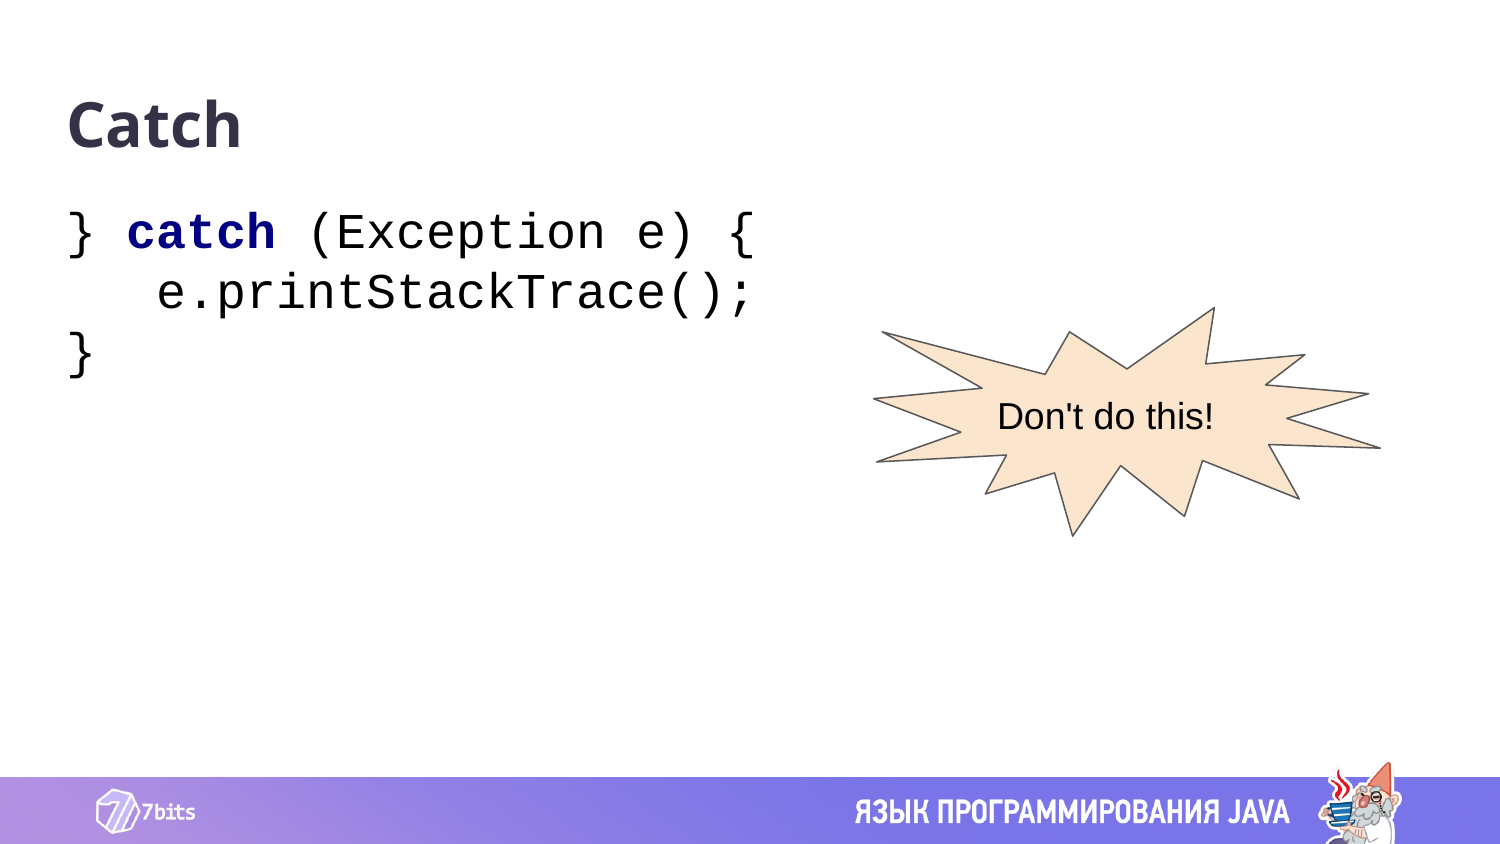

# Catch
} catch (Exception e) {
 e.printStackTrace();
}
Don't do this!